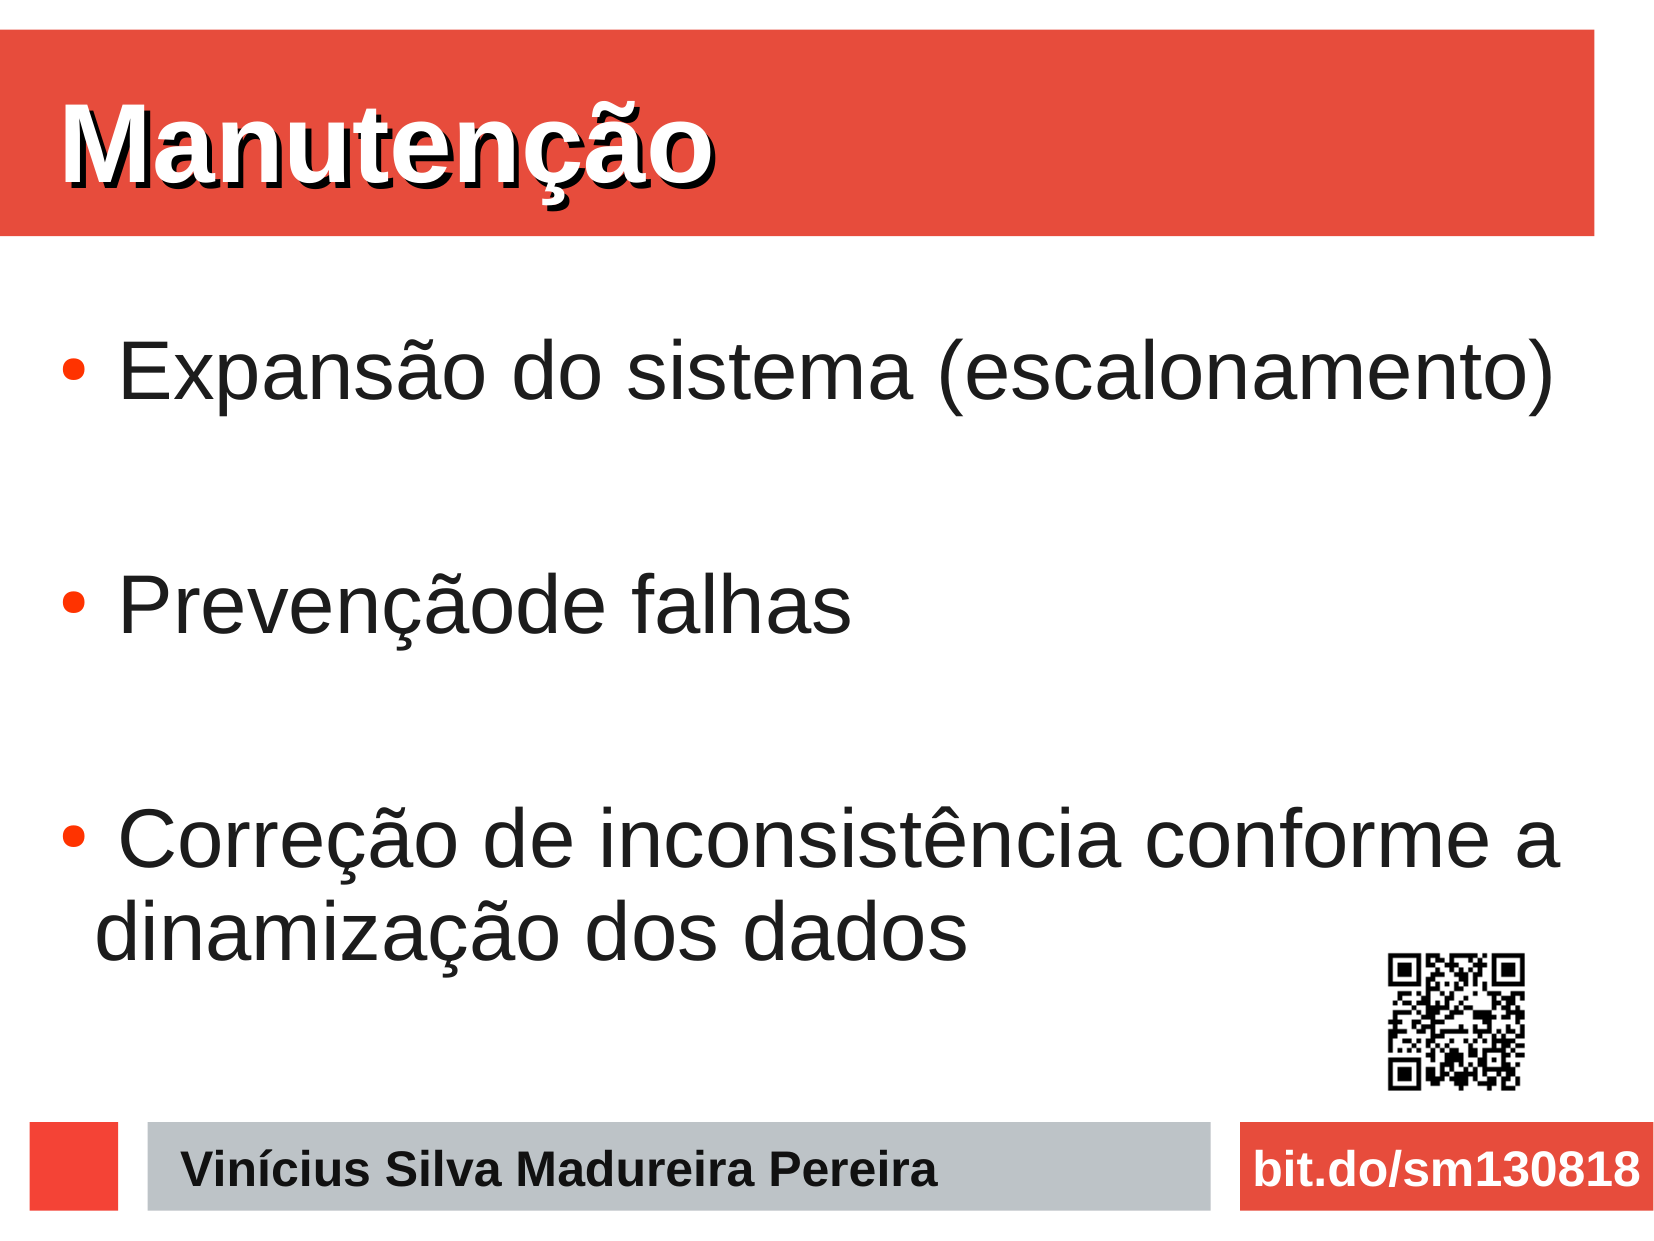

# Manutenção
 Expansão do sistema (escalonamento)
 Prevençãode falhas
 Correção de inconsistência conforme a dinamização dos dados
Vinícius Silva Madureira Pereira
bit.do/sm130818